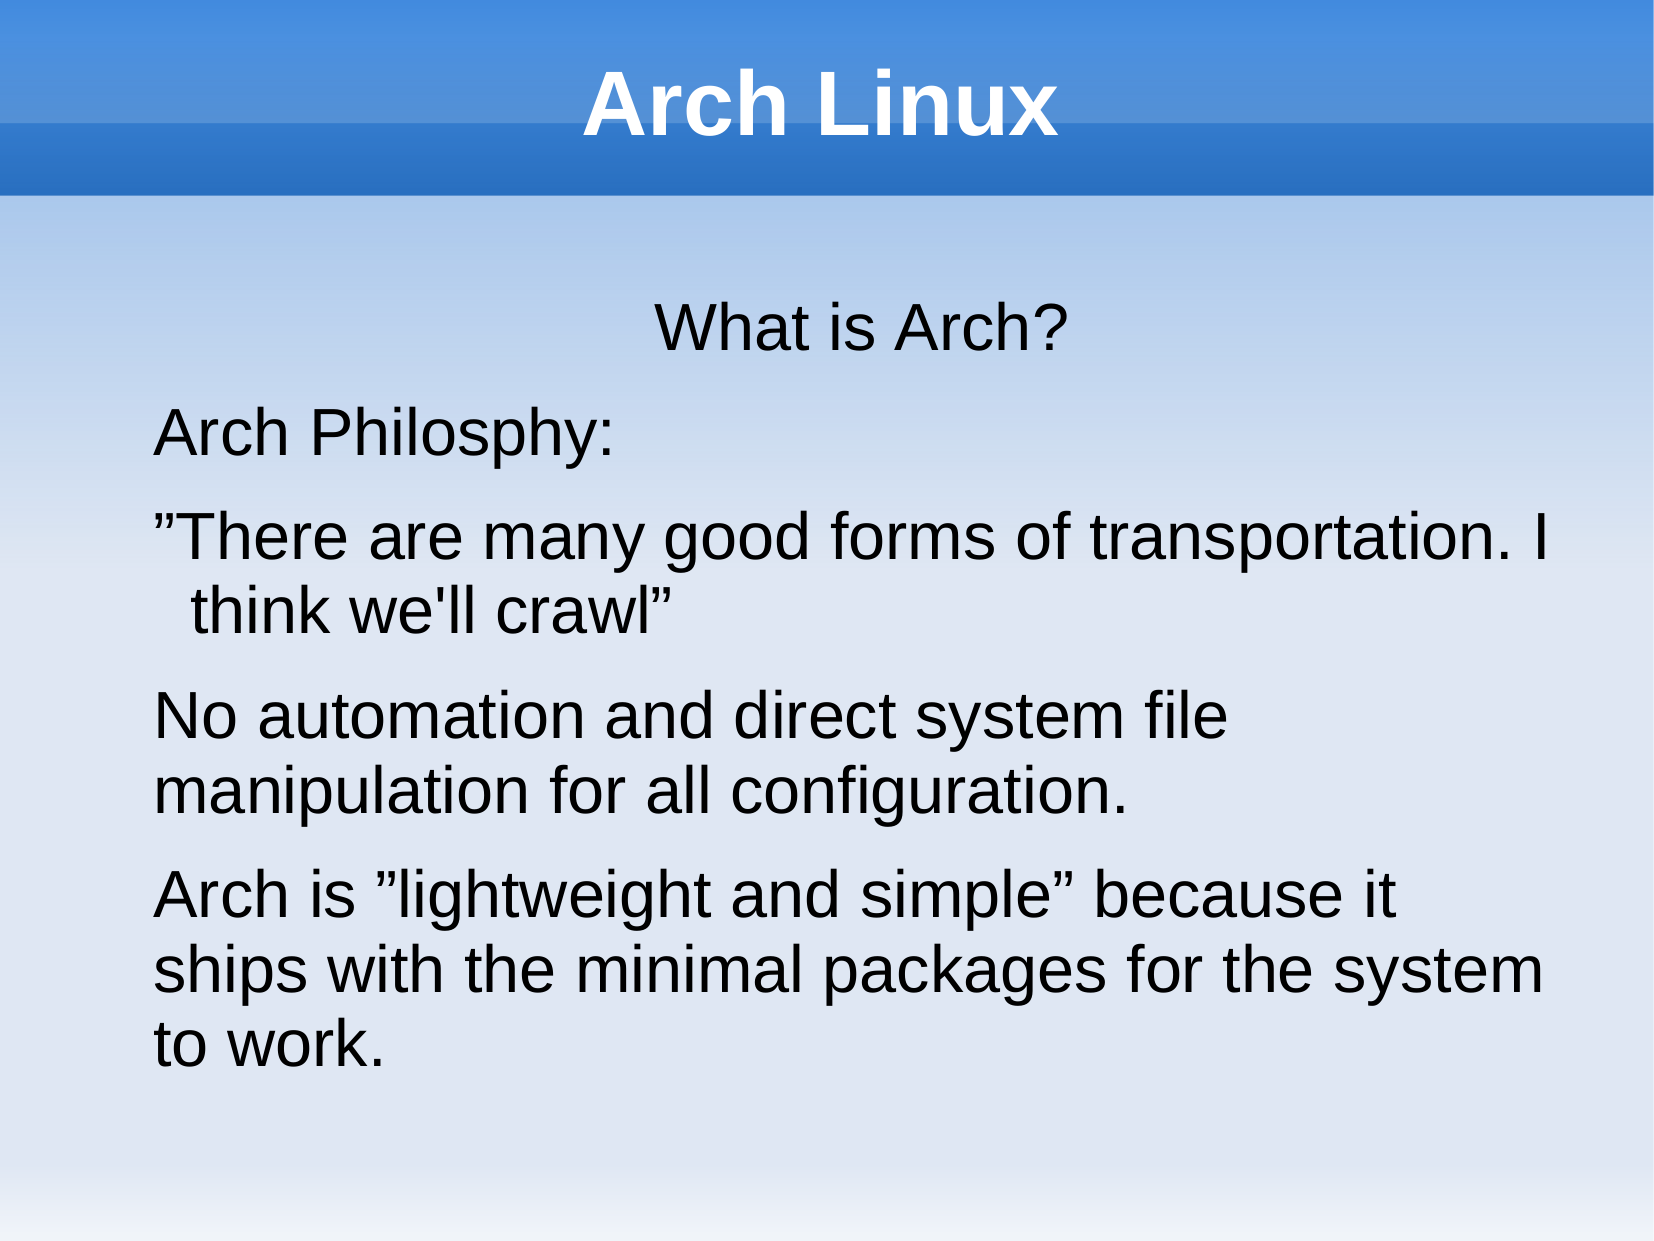

# Arch Linux
What is Arch?
Arch Philosphy:
”There are many good forms of transportation. I think we'll crawl”
No automation and direct system file manipulation for all configuration.
Arch is ”lightweight and simple” because it ships with the minimal packages for the system to work.